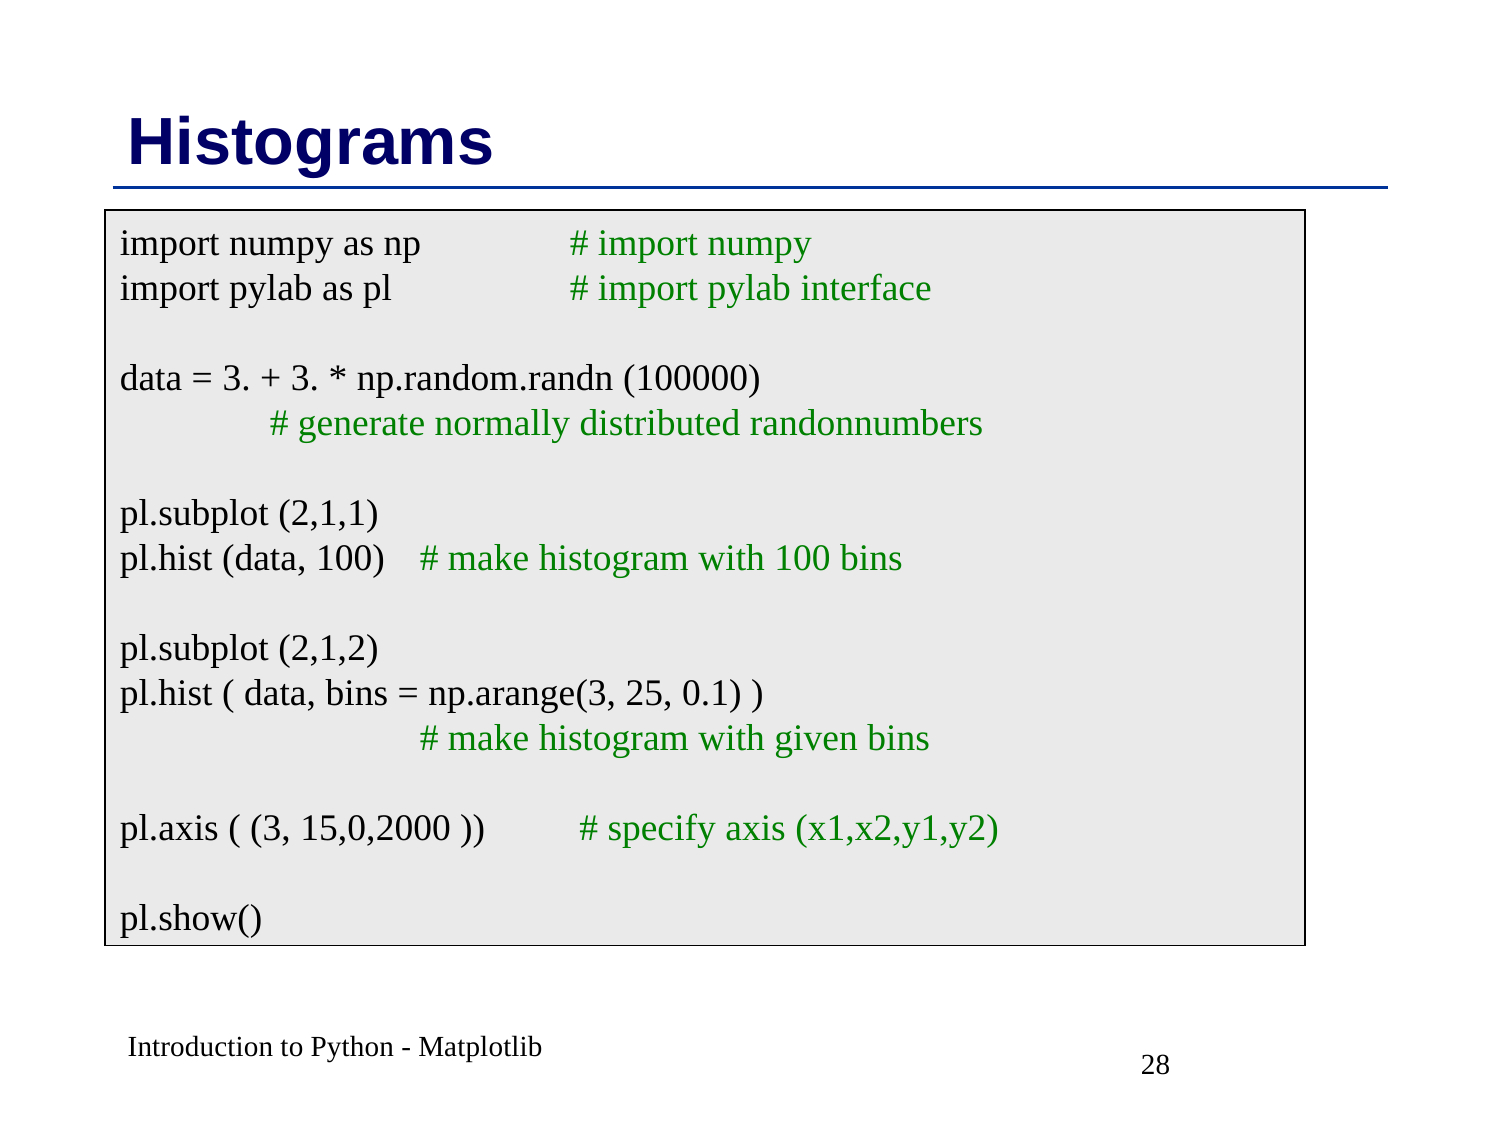

# Histograms
import numpy as np 	# import numpy
import pylab as pl		# import pylab interface
data = 3. + 3. * np.random.randn (100000)
	# generate normally distributed randonnumbers
pl.subplot (2,1,1)
pl.hist (data, 100)	# make histogram with 100 bins
pl.subplot (2,1,2)
pl.hist ( data, bins = np.arange(3, 25, 0.1) )
		# make histogram with given bins
pl.axis ( (3, 15,0,2000 ))	 # specify axis (x1,x2,y1,y2)
pl.show()
Introduction to Python - Matplotlib